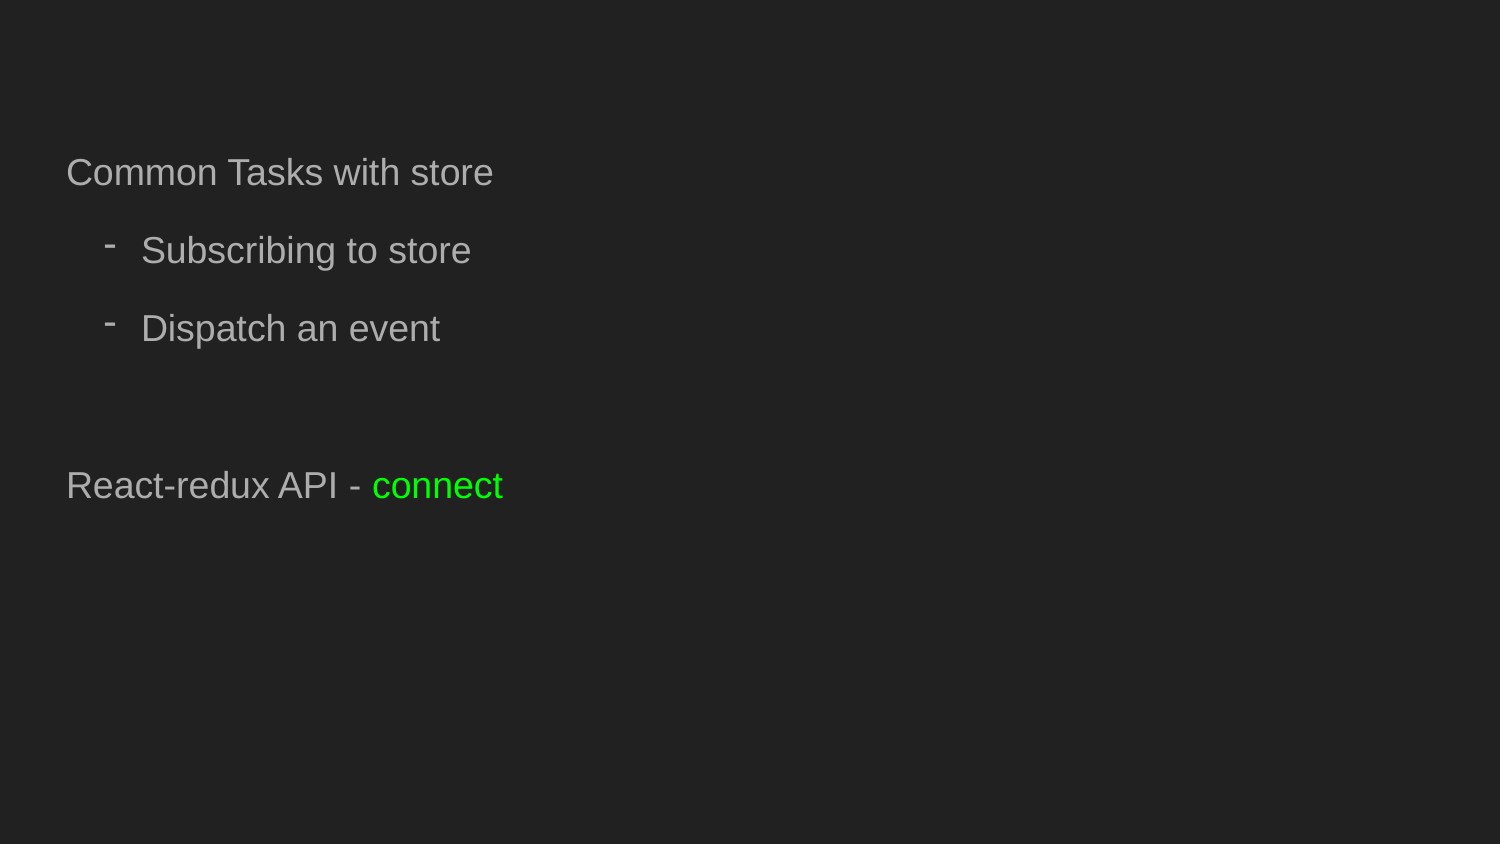

# Common Tasks with store
Subscribing to store
Dispatch an event
React-redux API - connect